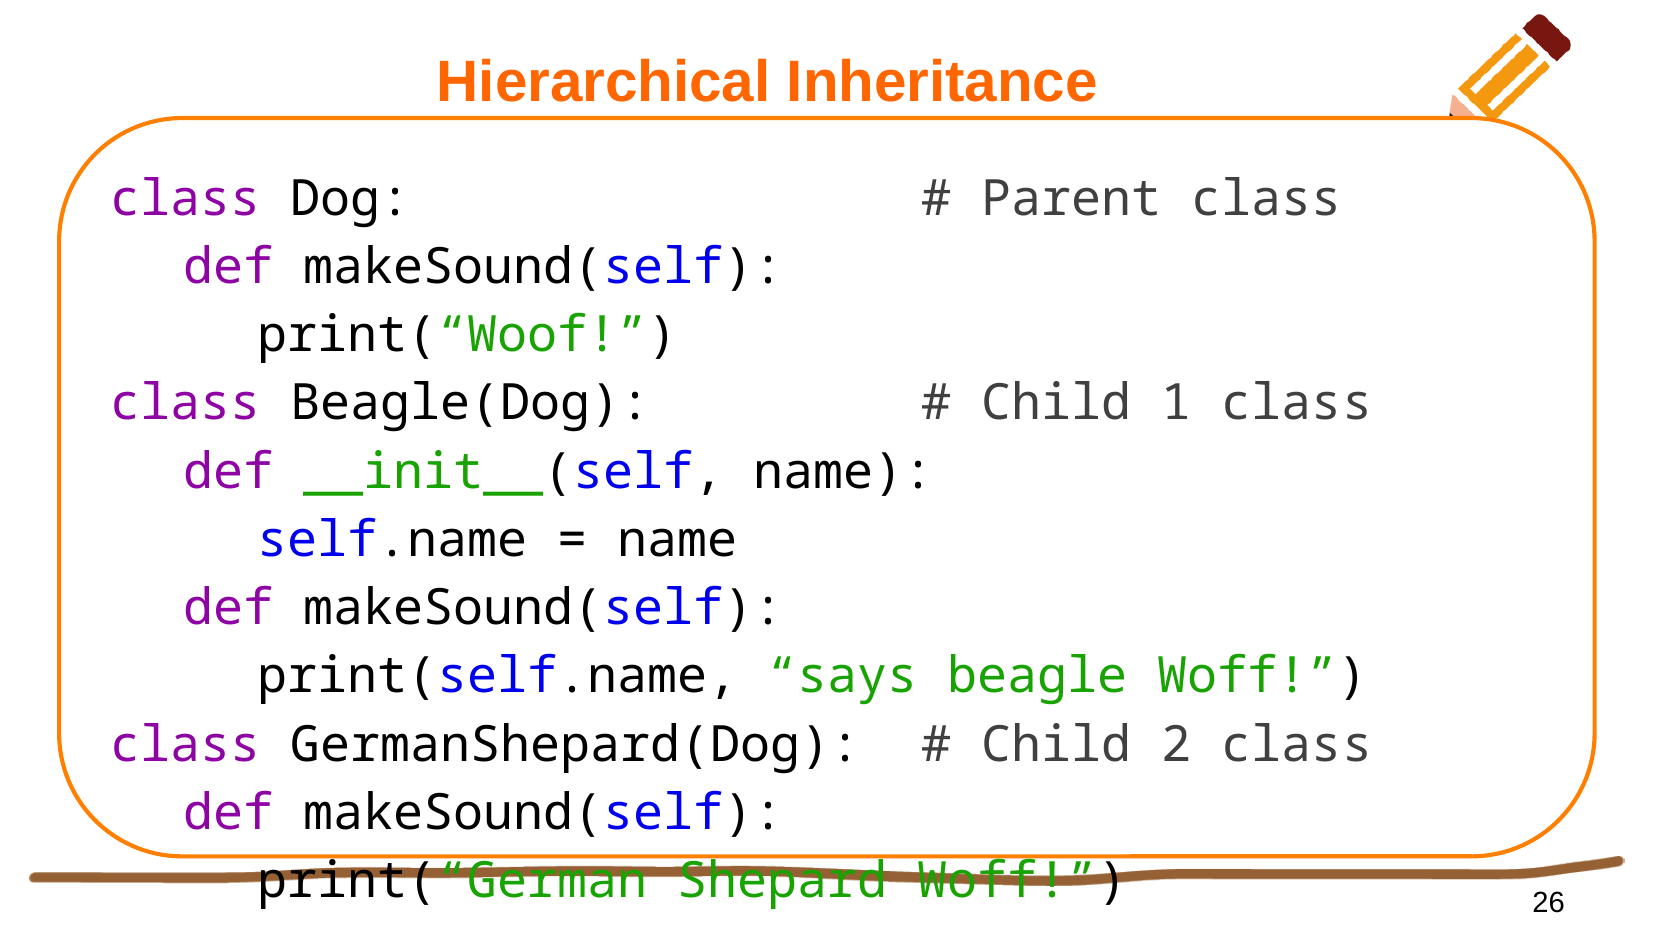

# Hierarchical Inheritance
class Dog:							# Parent class
	def makeSound(self):
		print(“Woof!”)
class Beagle(Dog):				# Child 1 class
	def __init__(self, name):
		self.name = name
	def makeSound(self):
		print(self.name, “says beagle Woff!”)
class GermanShepard(Dog):	# Child 2 class
	def makeSound(self):
		print(“German Shepard Woff!”)
26